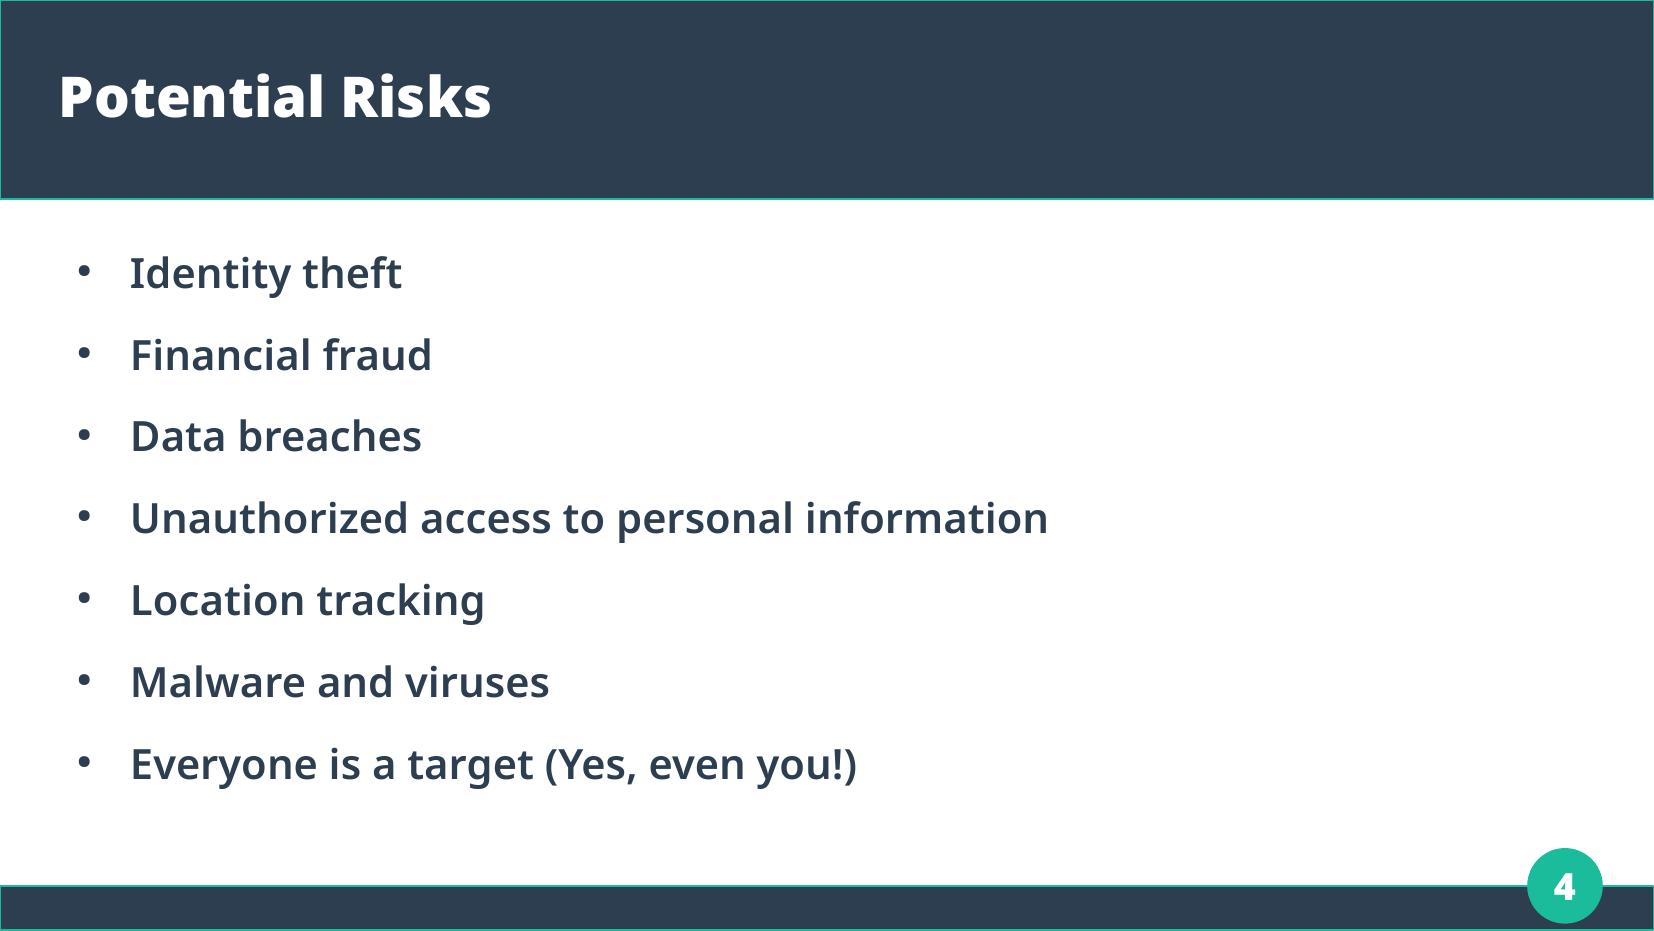

# Potential Risks
Identity theft
Financial fraud
Data breaches
Unauthorized access to personal information
Location tracking
Malware and viruses
Everyone is a target (Yes, even you!)
4